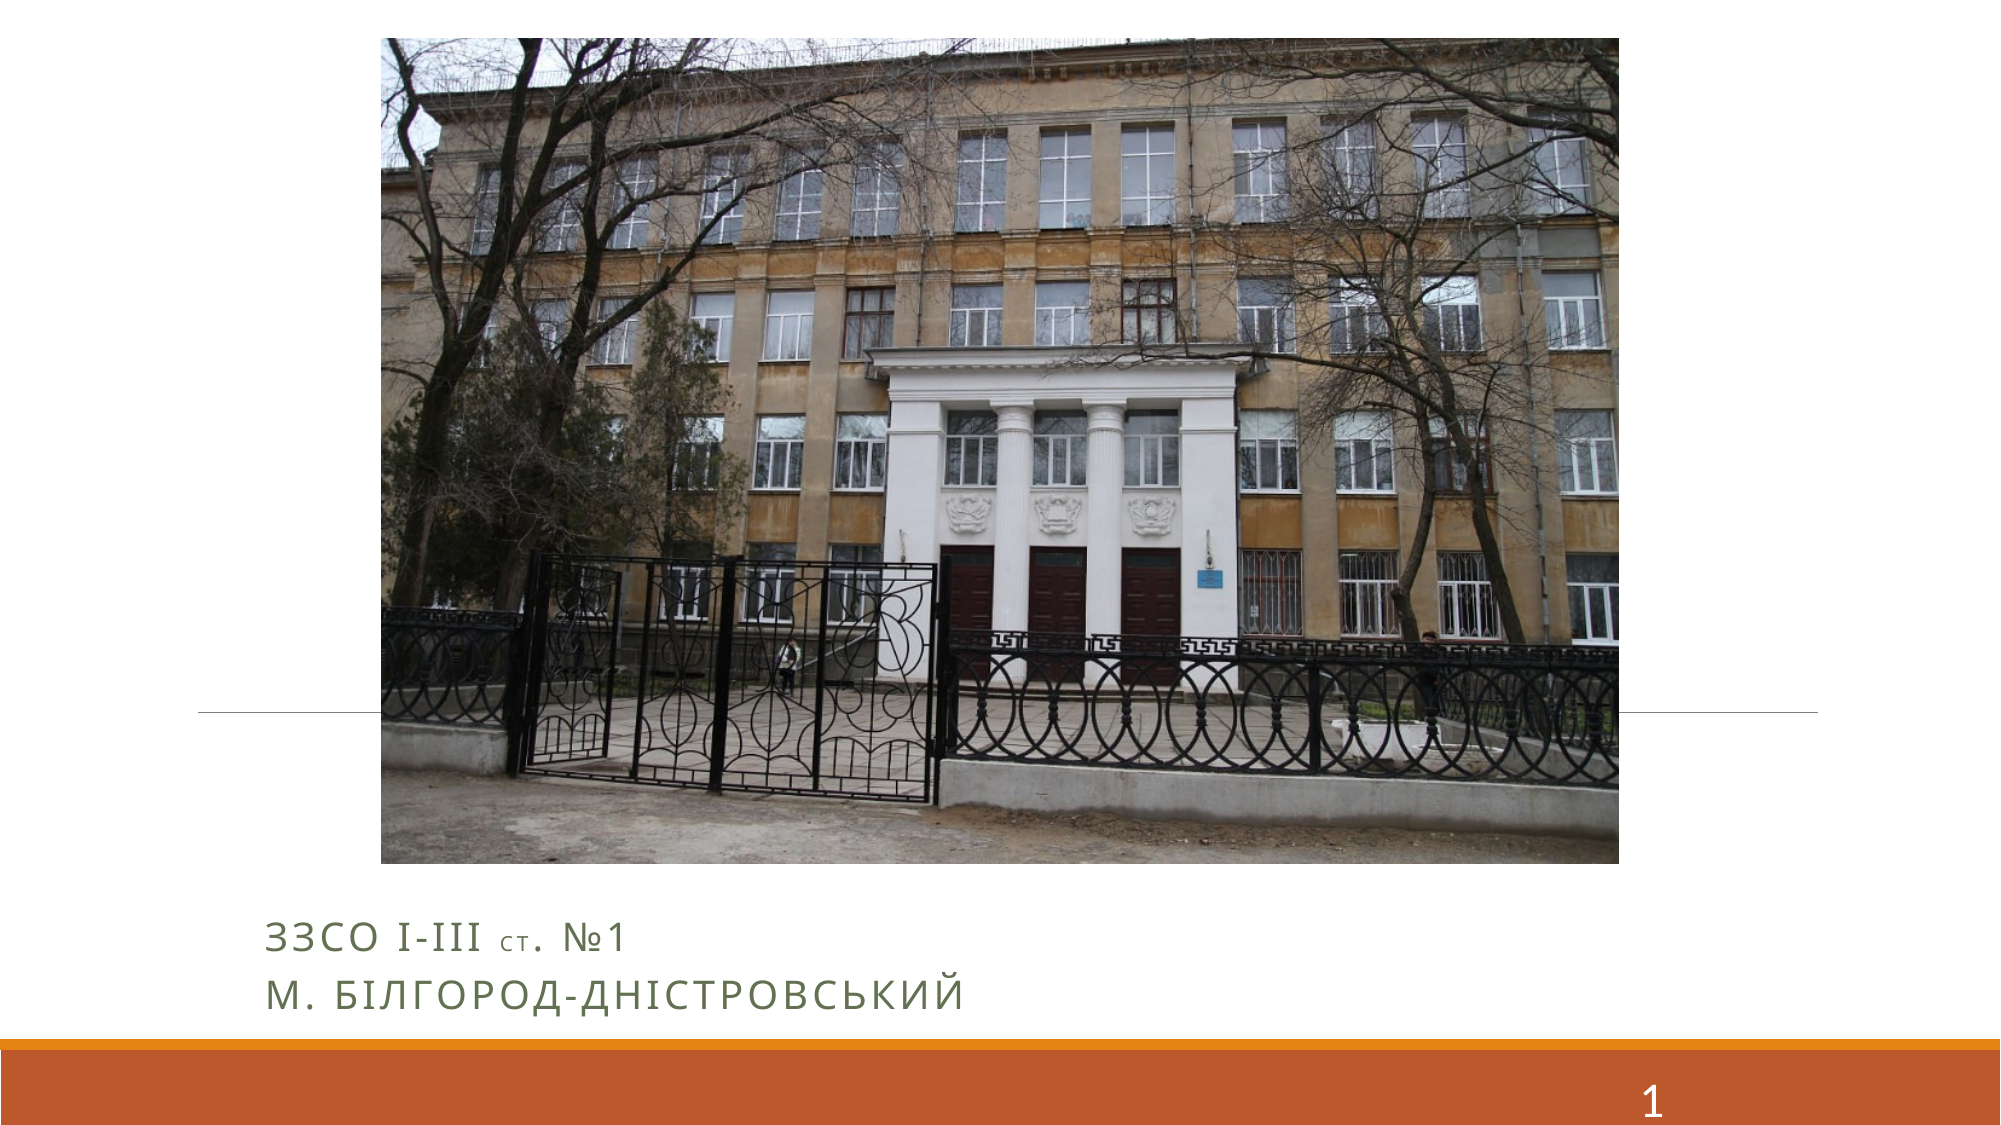

# ЗЗСО I-III ст. №1
м. Білгород-Дністровський
1